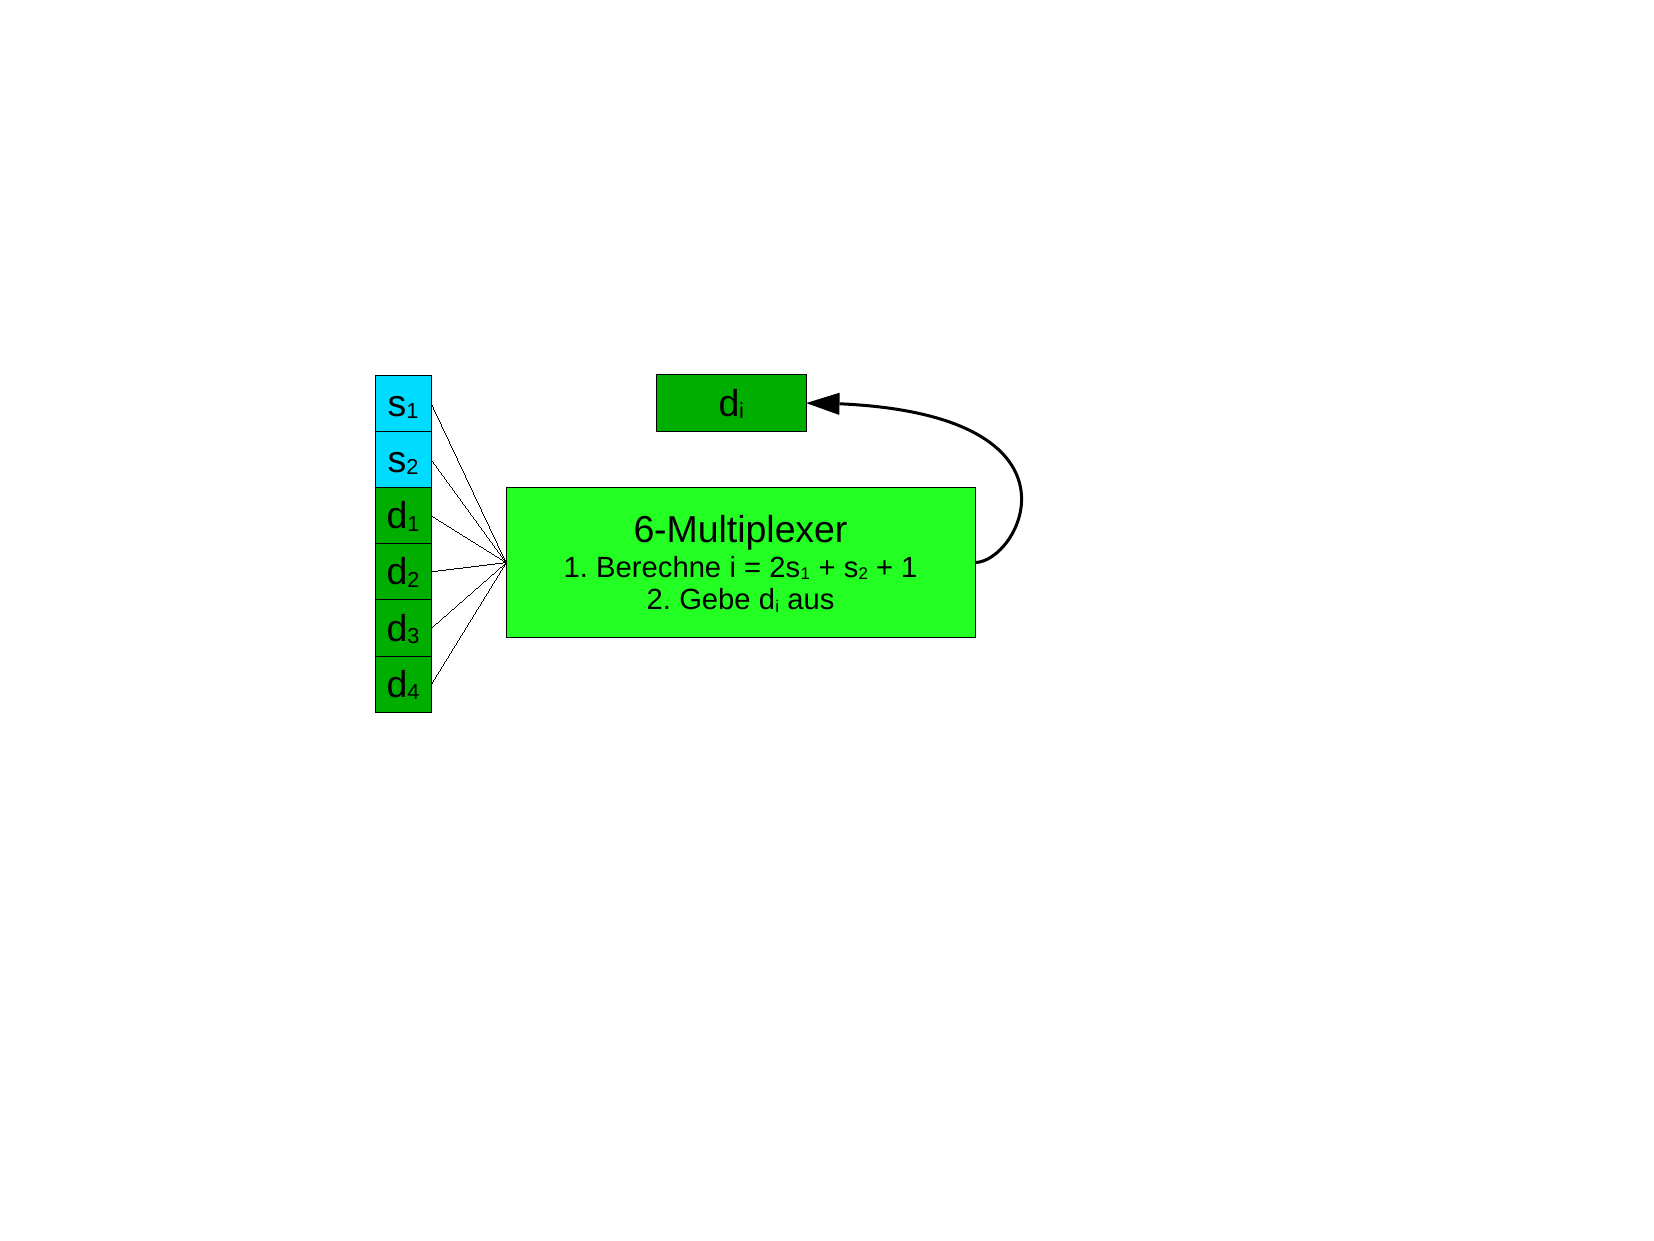

di
s1
s2
d1
6-Multiplexer
1. Berechne i = 2s1 + s2 + 1
2. Gebe di aus
d2
d3
d4